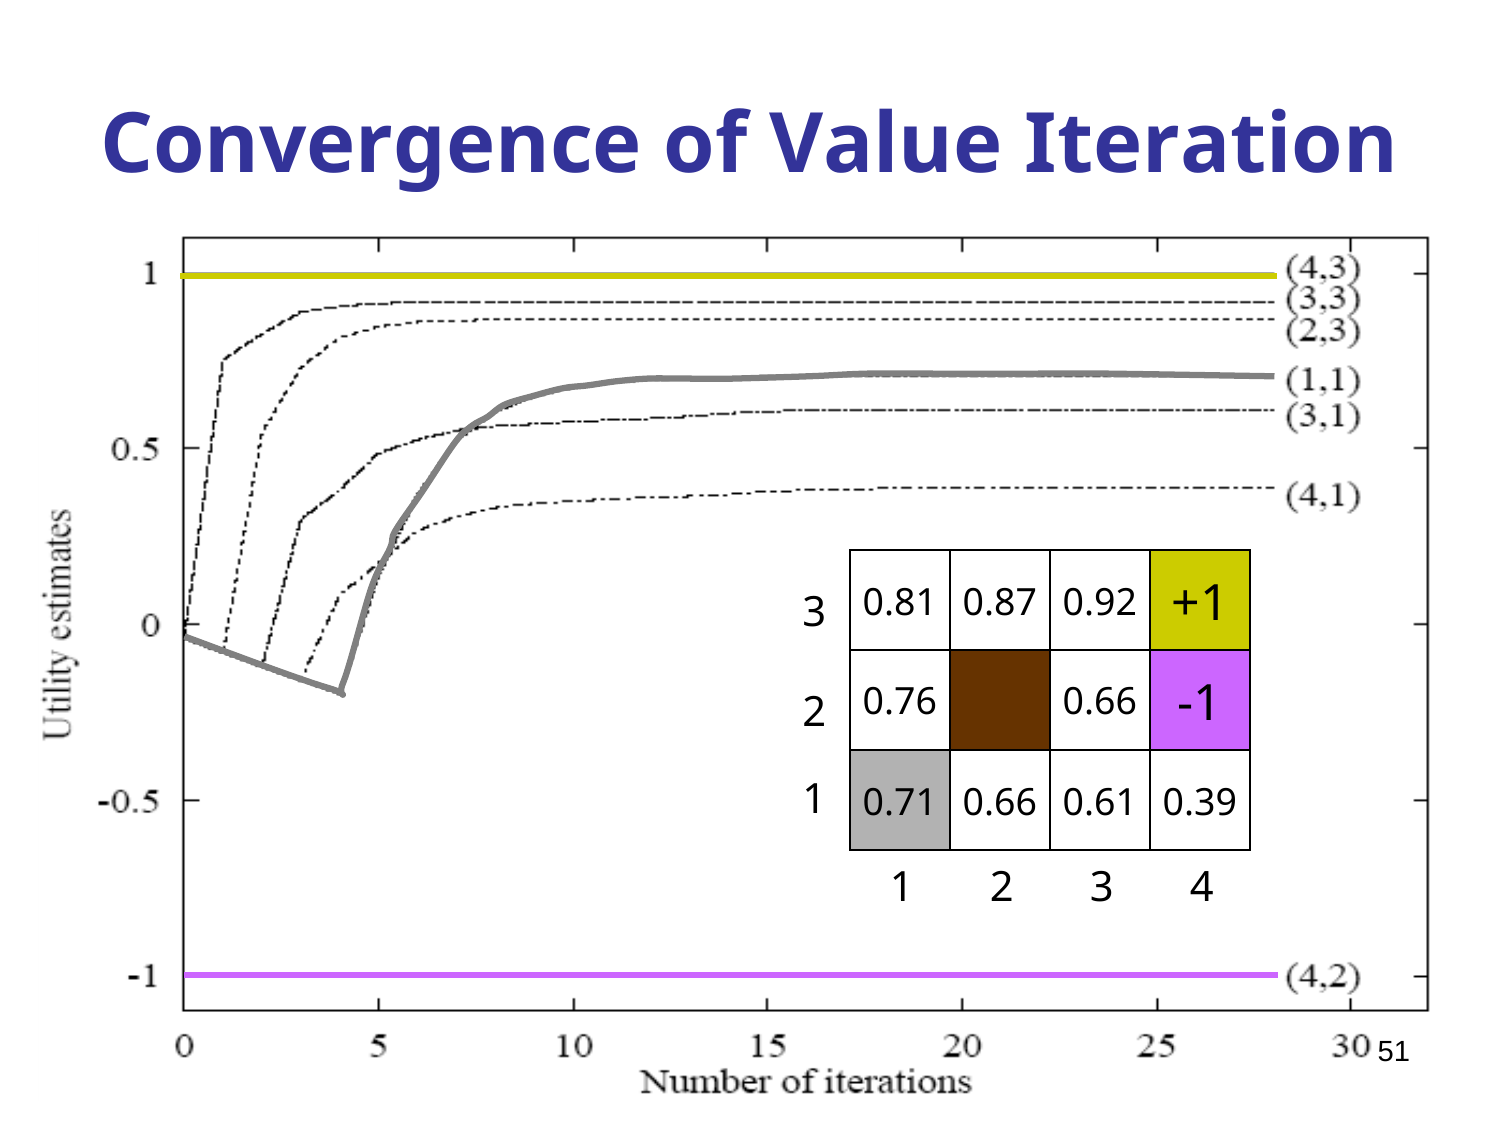

# Convergence of Value Iteration
0.81
0.87
0.92
+1
3
2
1
1
2
3
4
0.76
0.66
-1
0.71
0.66
0.61
0.39